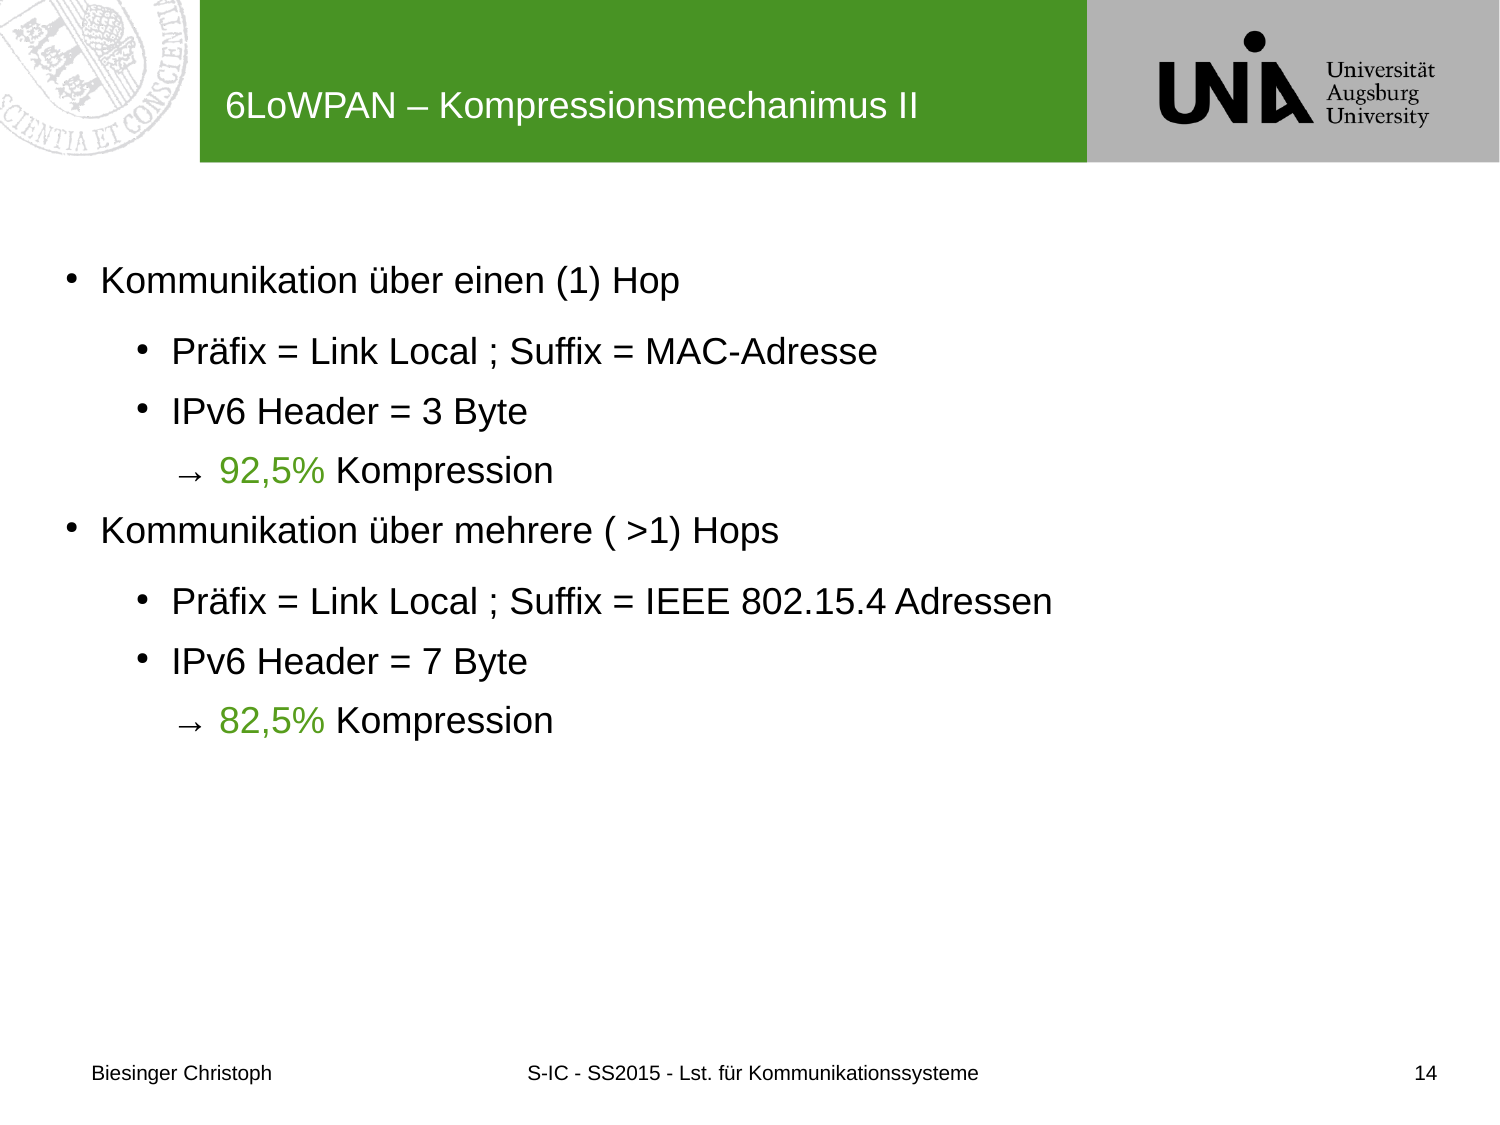

# 6LoWPAN – Kompressionsmechanimus II
Kommunikation über einen (1) Hop
Präfix = Link Local ; Suffix = MAC-Adresse
IPv6 Header = 3 Byte
→ 92,5% Kompression
Kommunikation über mehrere ( >1) Hops
Präfix = Link Local ; Suffix = IEEE 802.15.4 Adressen
IPv6 Header = 7 Byte
→ 82,5% Kompression
Biesinger Christoph
S-IC - SS2015 - Lst. für Kommunikationssysteme